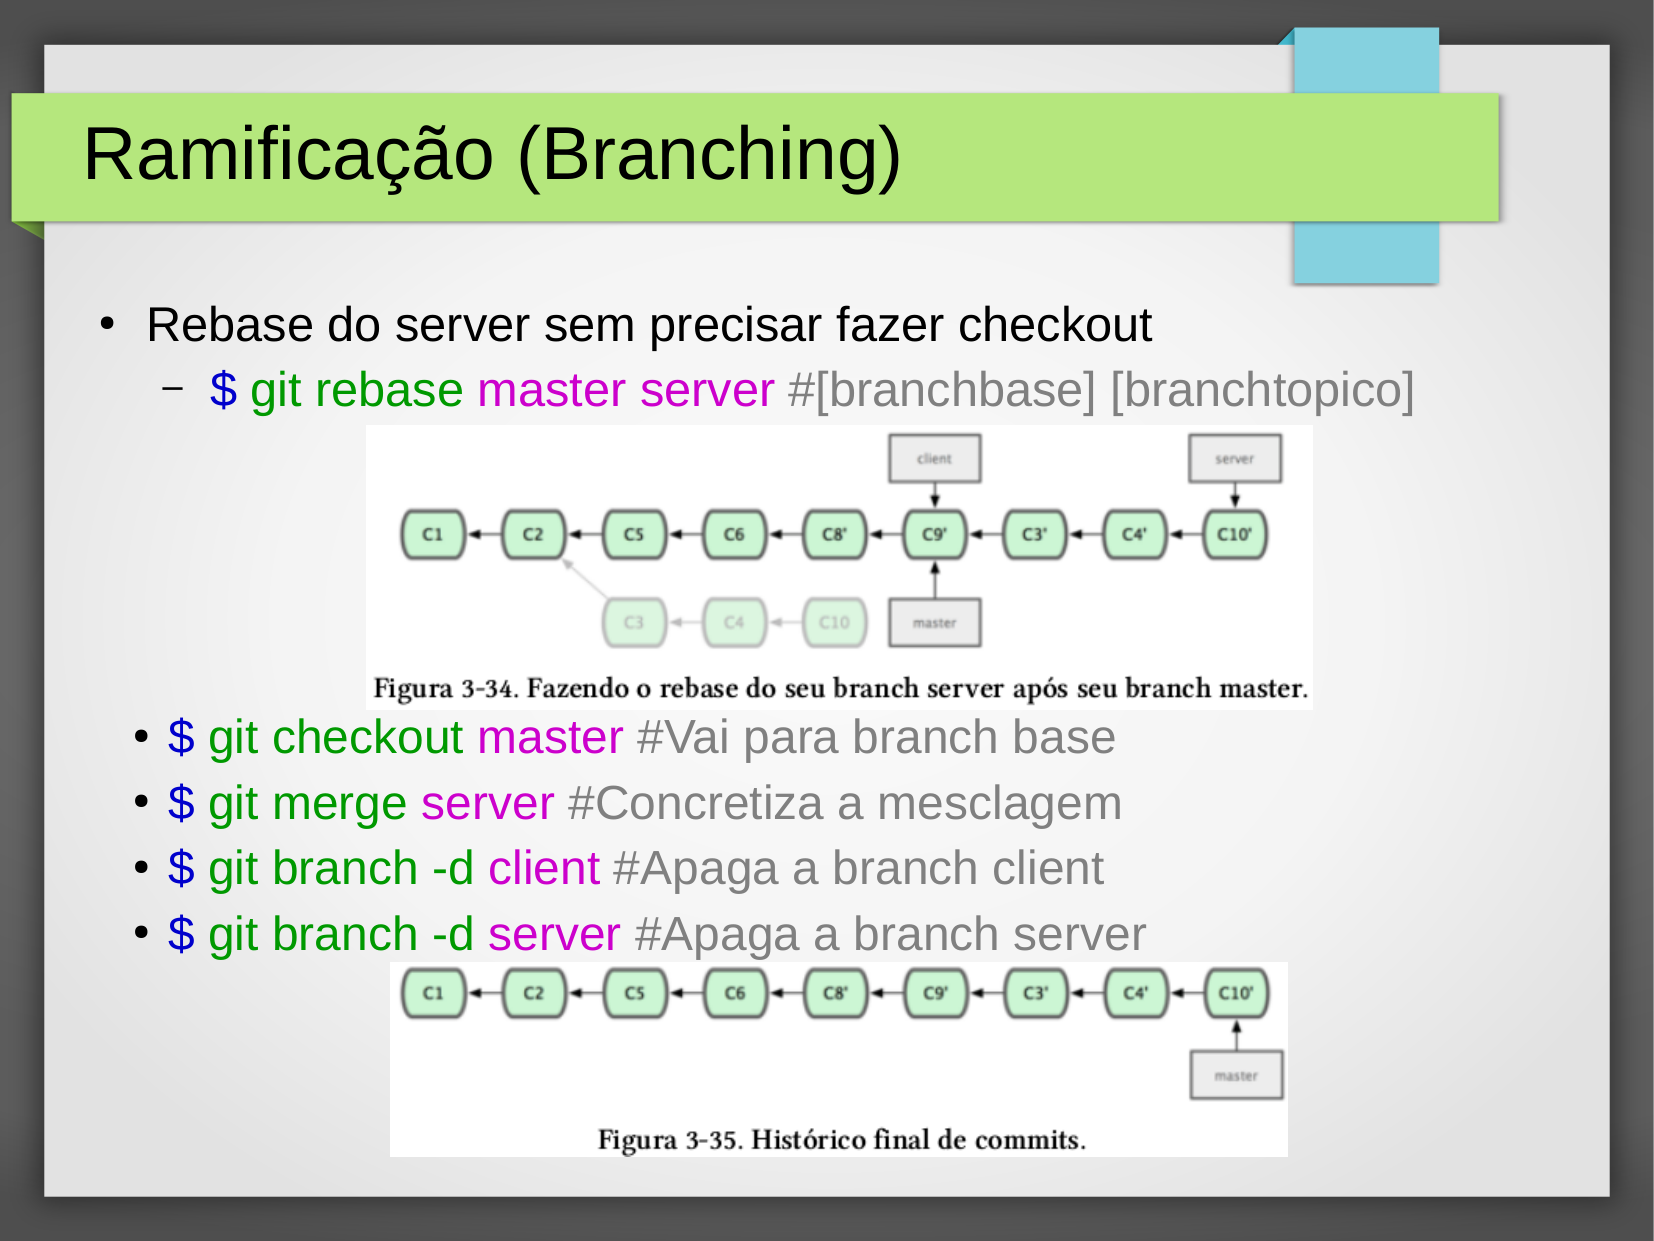

# Ramificação (Branching)
Rebase do server sem precisar fazer checkout
$ git rebase master server #[branchbase] [branchtopico]
$ git checkout master #Vai para branch base
$ git merge server #Concretiza a mesclagem
$ git branch -d client #Apaga a branch client
$ git branch -d server #Apaga a branch server